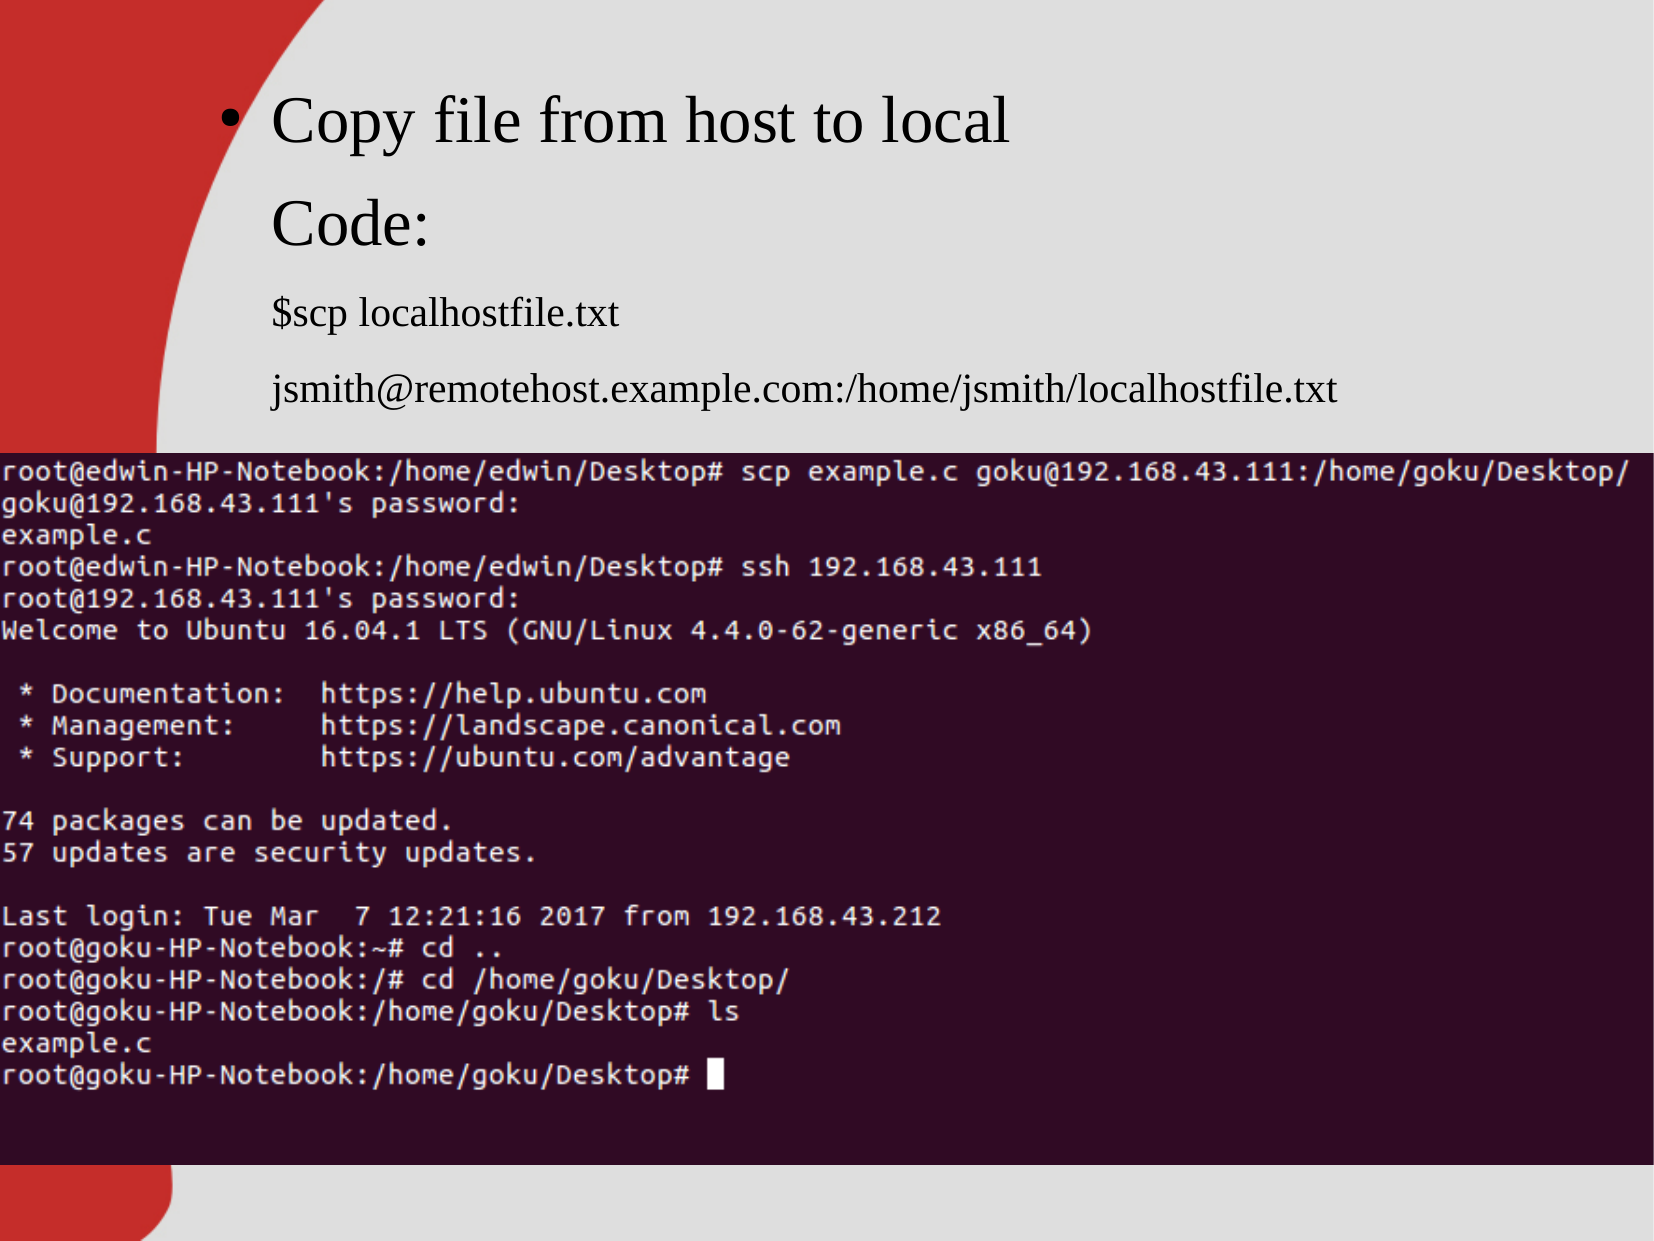

#
Copy file from host to local
Code:
$scp localhostfile.txt
jsmith@remotehost.example.com:/home/jsmith/localhostfile.txt